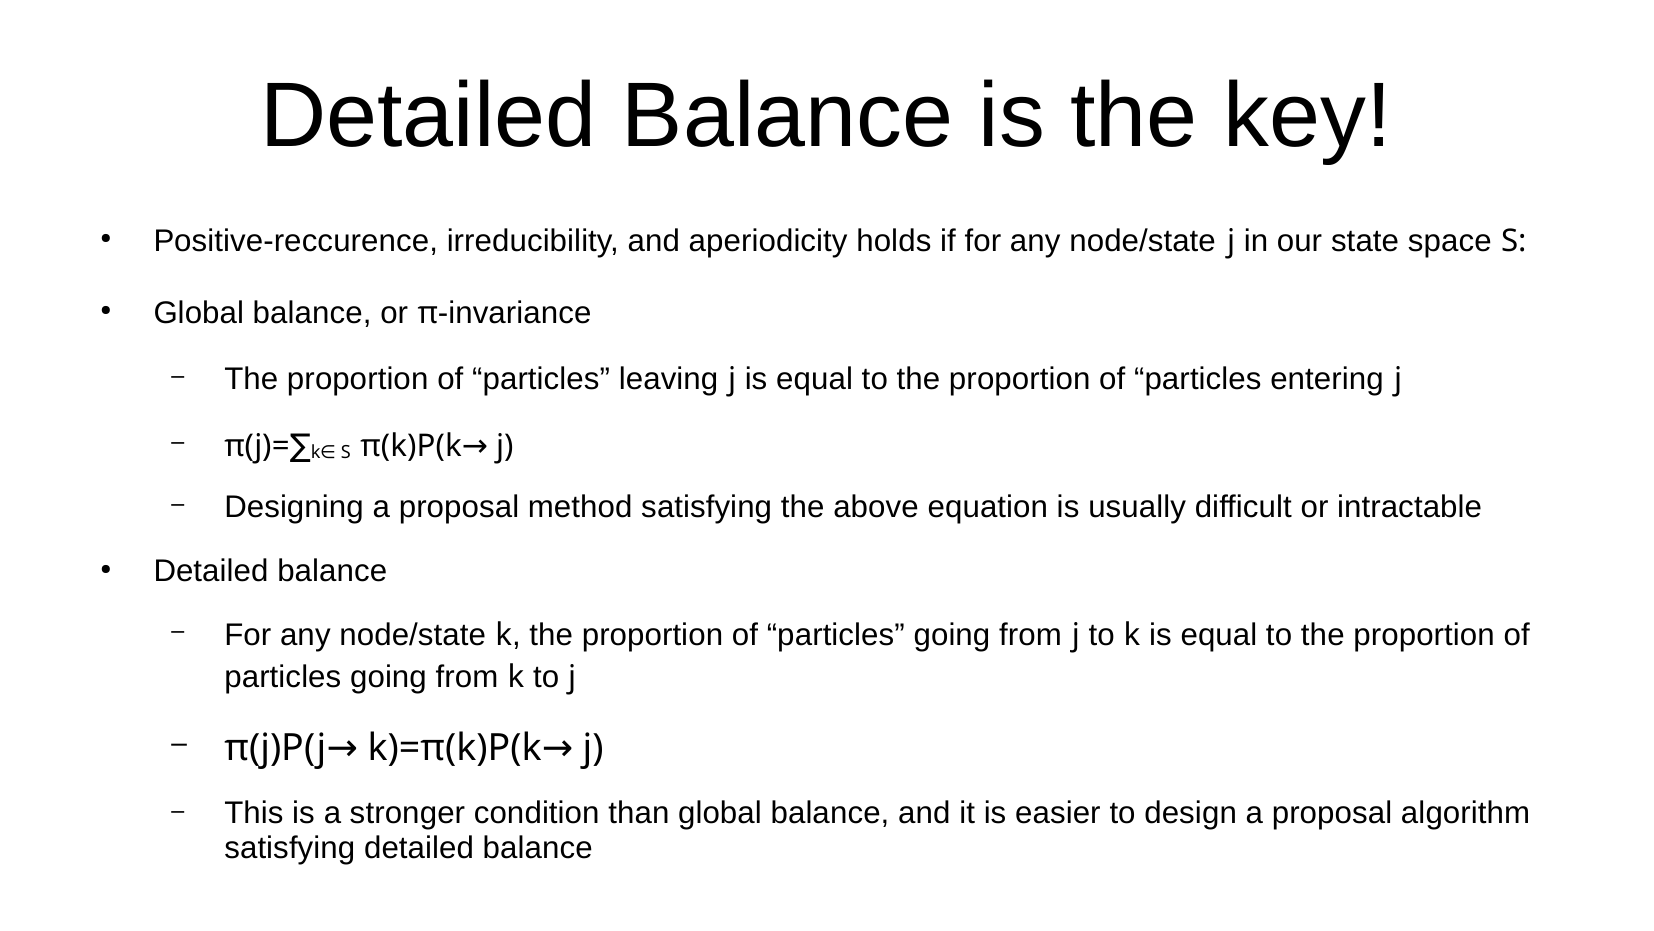

# Detailed Balance is the key!
Positive-reccurence, irreducibility, and aperiodicity holds if for any node/state j in our state space S:
Global balance, or π-invariance
The proportion of “particles” leaving j is equal to the proportion of “particles entering j
π(j)=∑k∈ S π(k)P(k→ j)
Designing a proposal method satisfying the above equation is usually difficult or intractable
Detailed balance
For any node/state k, the proportion of “particles” going from j to k is equal to the proportion of particles going from k to j
π(j)P(j→ k)=π(k)P(k→ j)
This is a stronger condition than global balance, and it is easier to design a proposal algorithm satisfying detailed balance